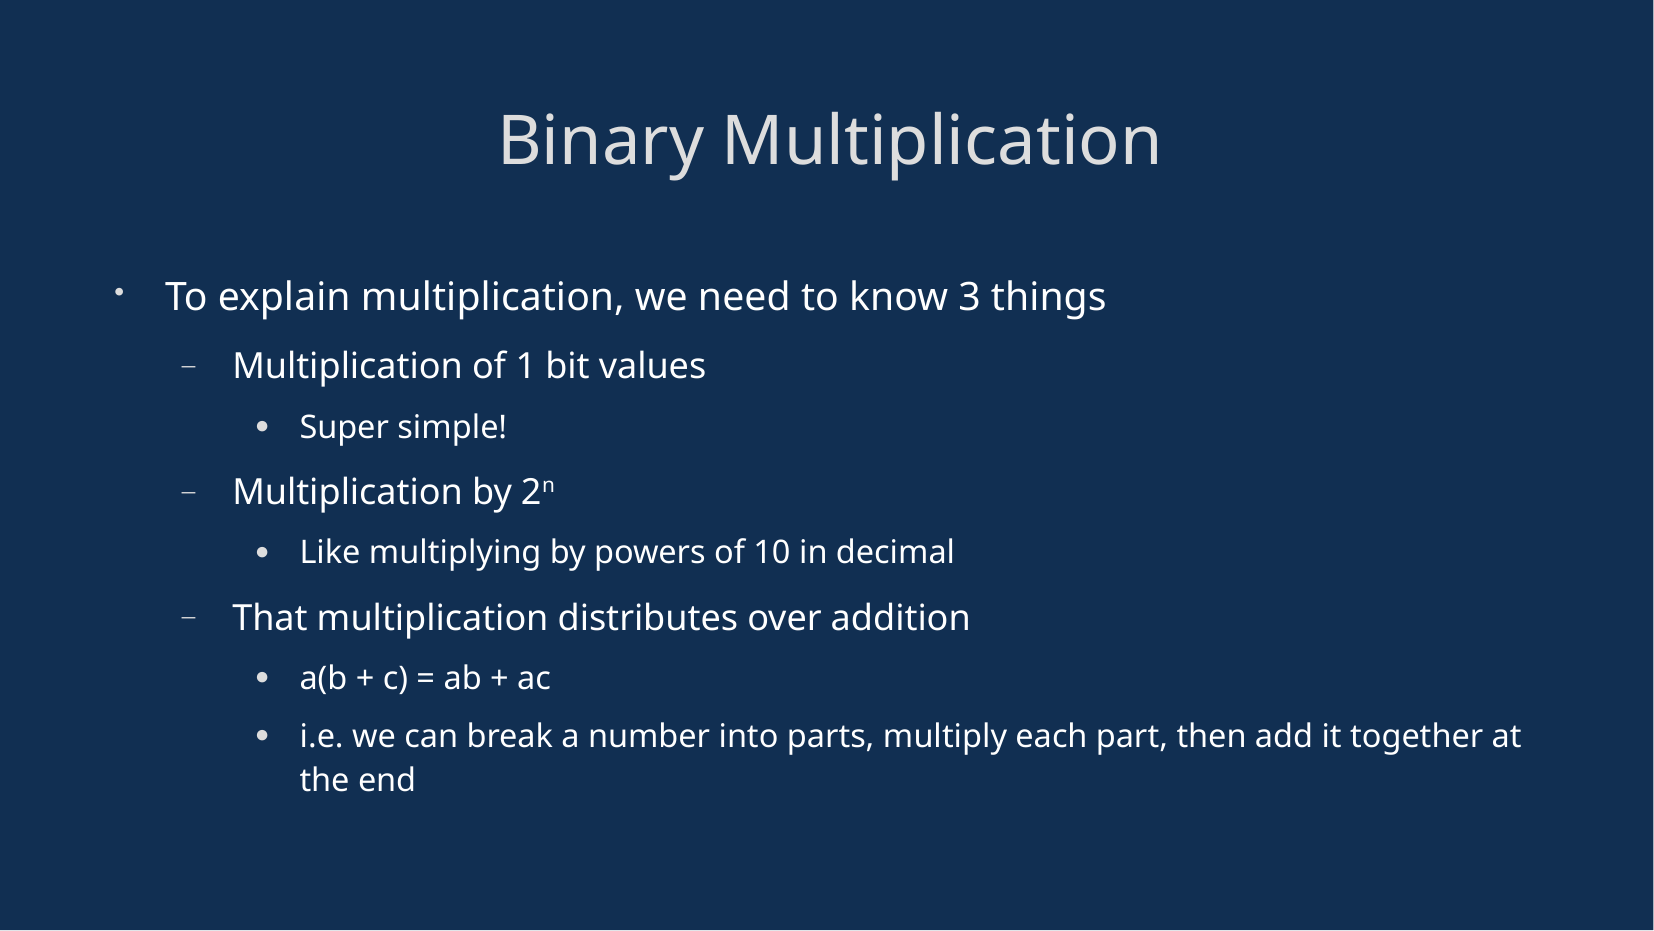

Binary Multiplication
# To explain multiplication, we need to know 3 things
Multiplication of 1 bit values
Super simple!
Multiplication by 2n
Like multiplying by powers of 10 in decimal
That multiplication distributes over addition
a(b + c) = ab + ac
i.e. we can break a number into parts, multiply each part, then add it together at the end